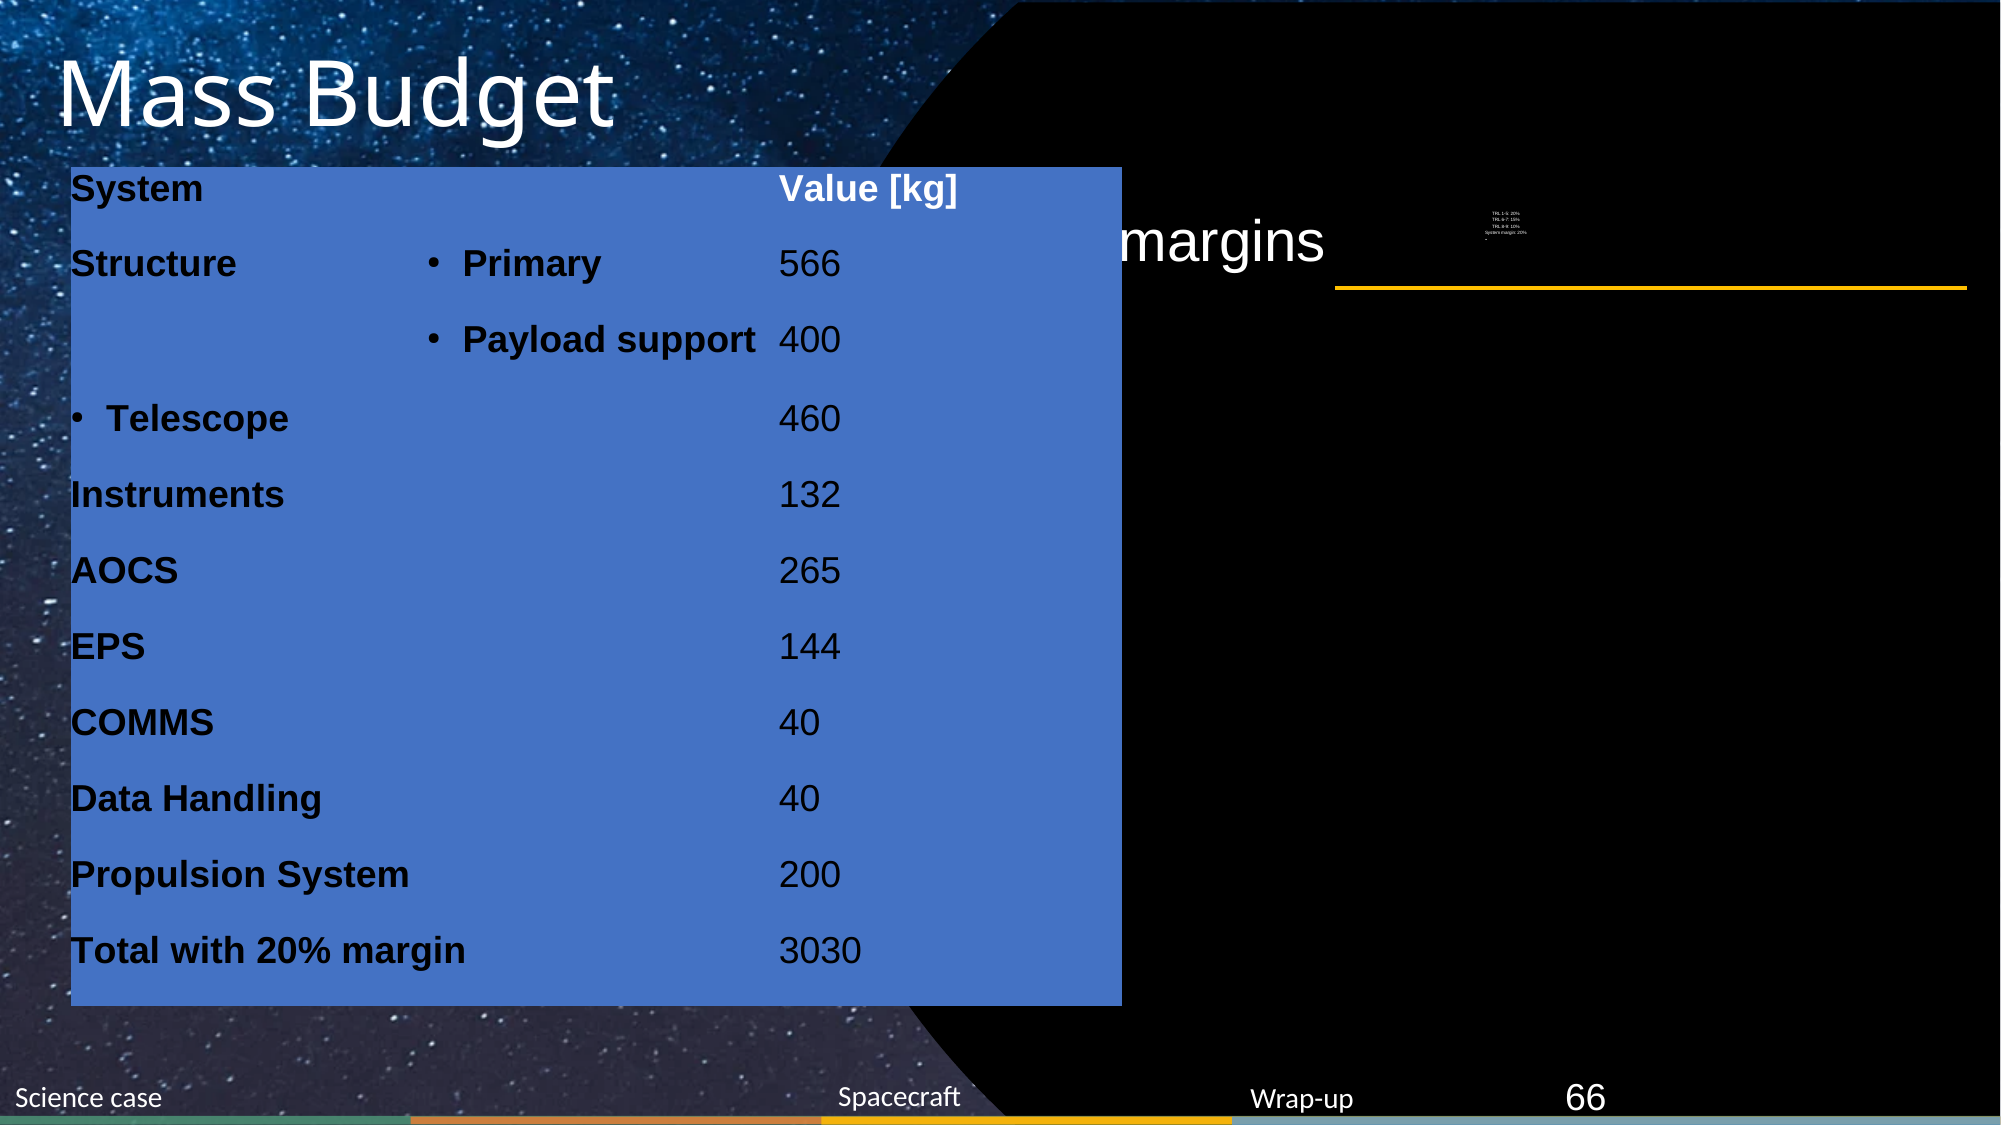

# Mass Budget
| System | | Value [kg] |
| --- | --- | --- |
| Structure | Primary | 566 |
| | Payload support | 400 |
| Telescope | | 460 |
| Instruments | | 132 |
| AOCS | | 265 |
| EPS | | 144 |
| COMMS | | 40 |
| Data Handling | | 40 |
| Propulsion System | | 200 |
| Total with 20% margin | | 3030 |
Mass margins
TRL 1-5: 20%​
TRL 6-7: 15%​
TRL 8-9: 10%
System margin: 20%
66